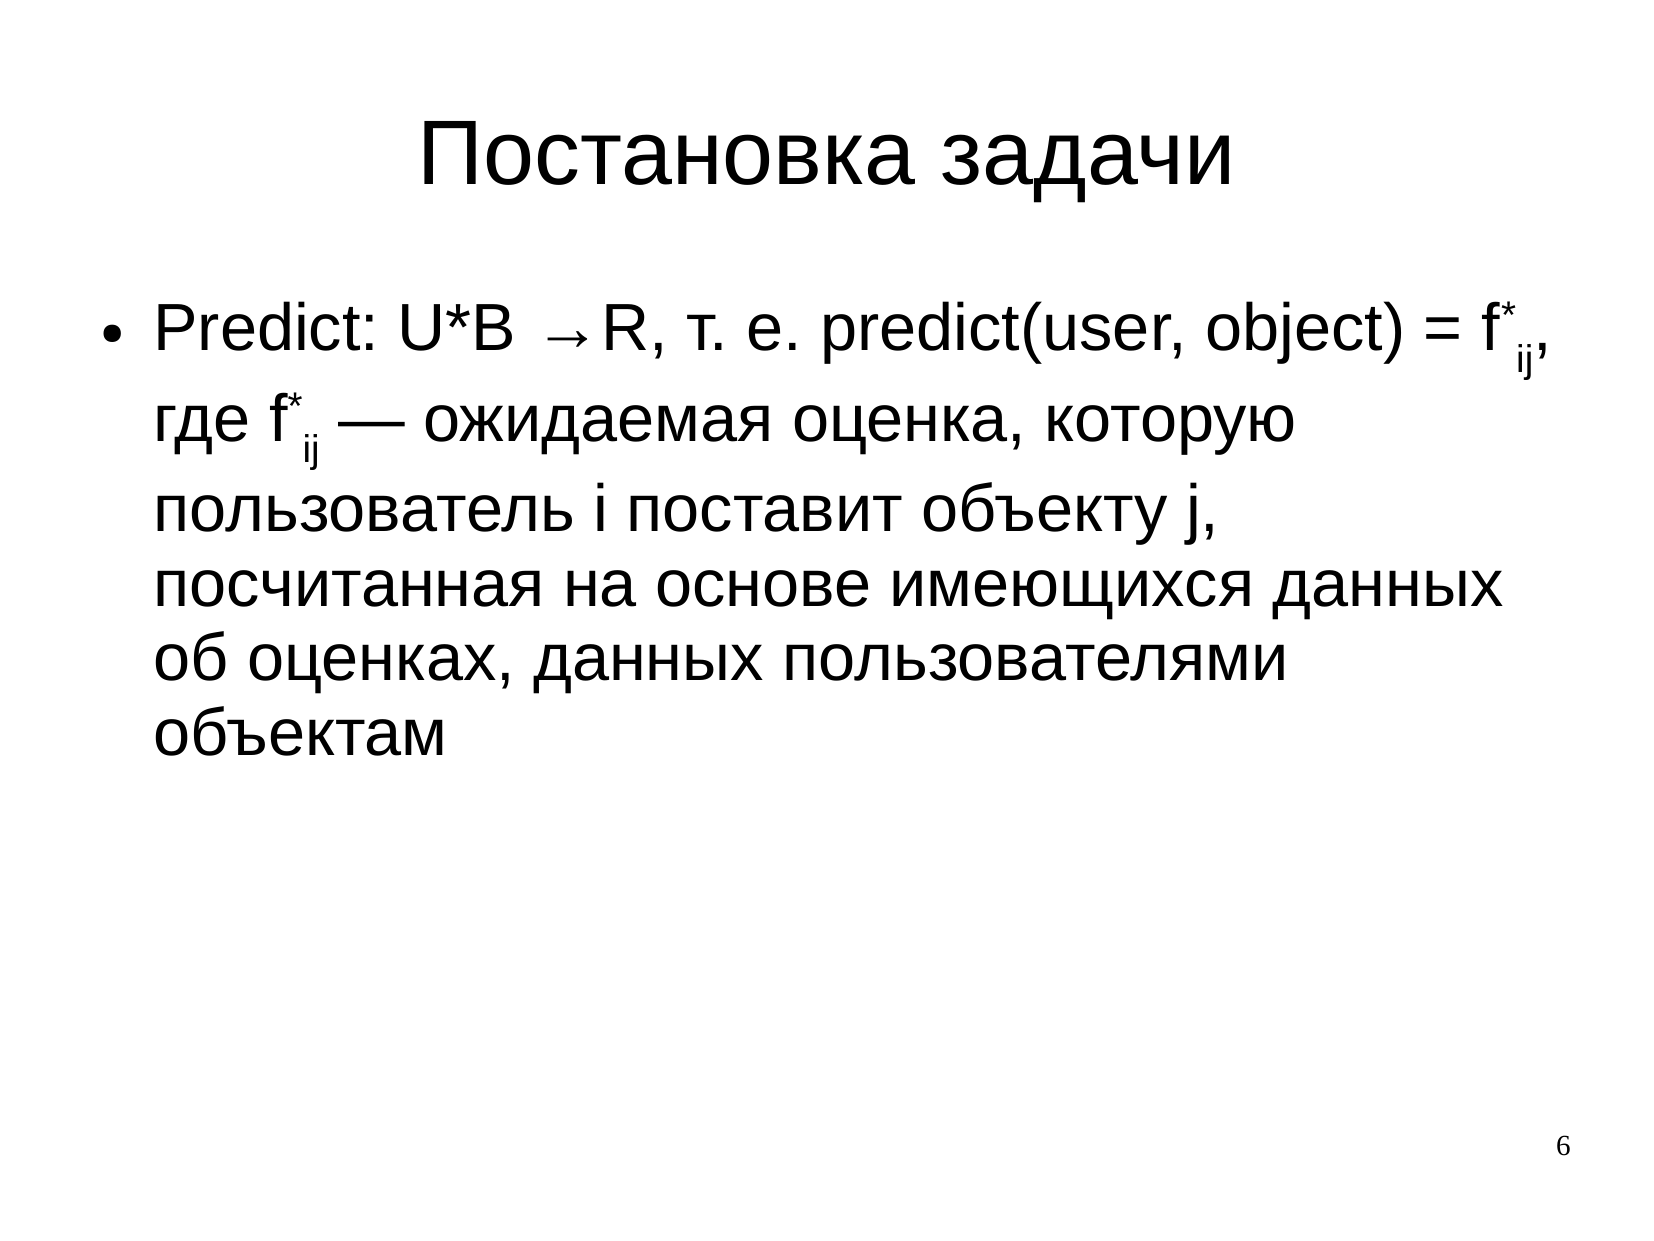

# Постановка задачи
Predict: U*B →R, т. е. predict(user, object) = f*ij, где f*ij — ожидаемая оценка, которую пользователь i поставит объекту j, посчитанная на основе имеющихся данных об оценках, данных пользователями объектам
6